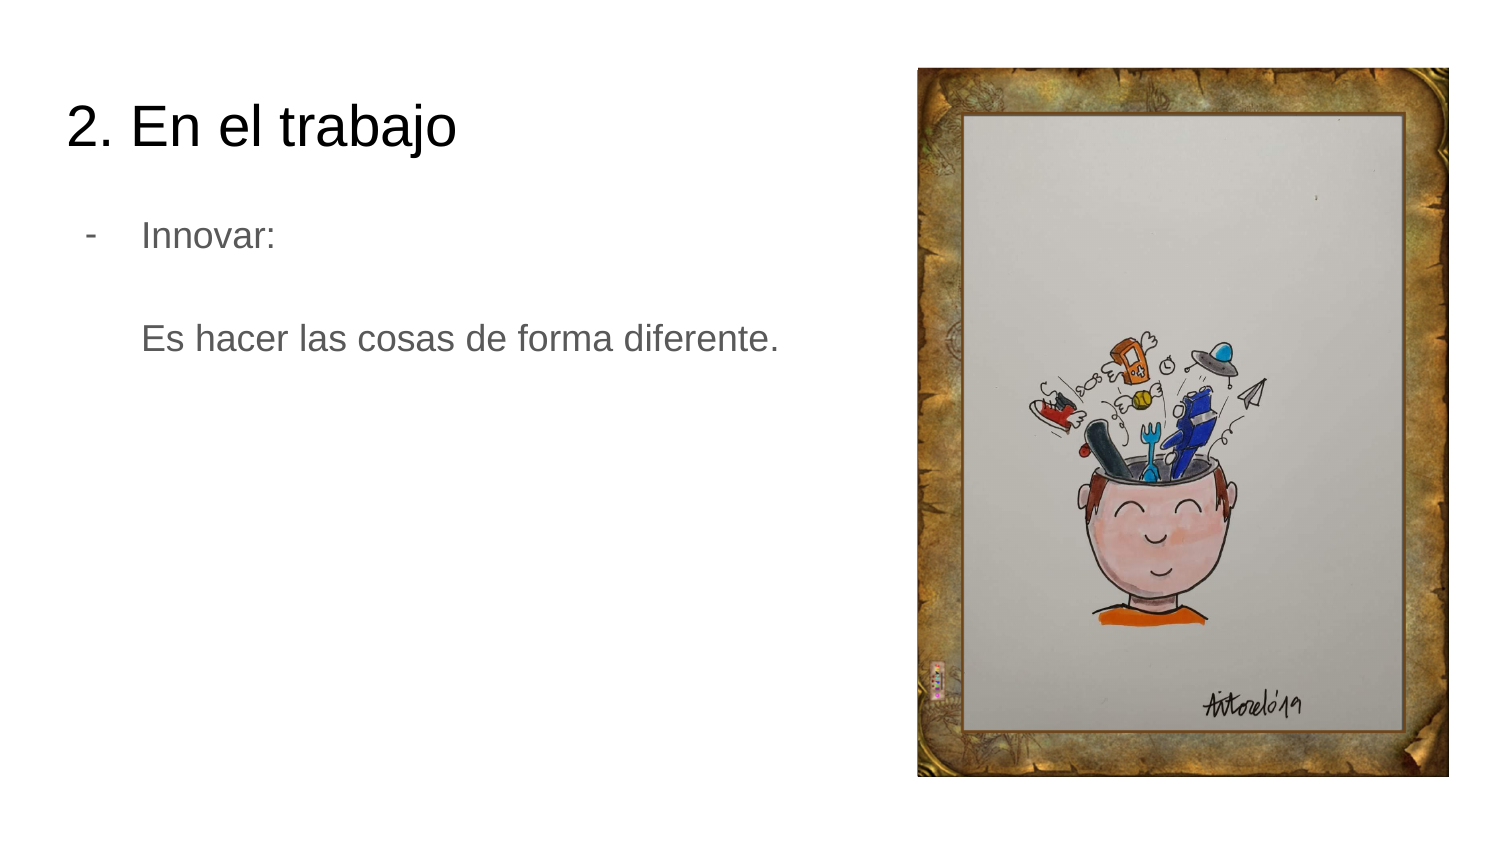

# 2. En el trabajo
Innovar:
Es hacer las cosas de forma diferente.